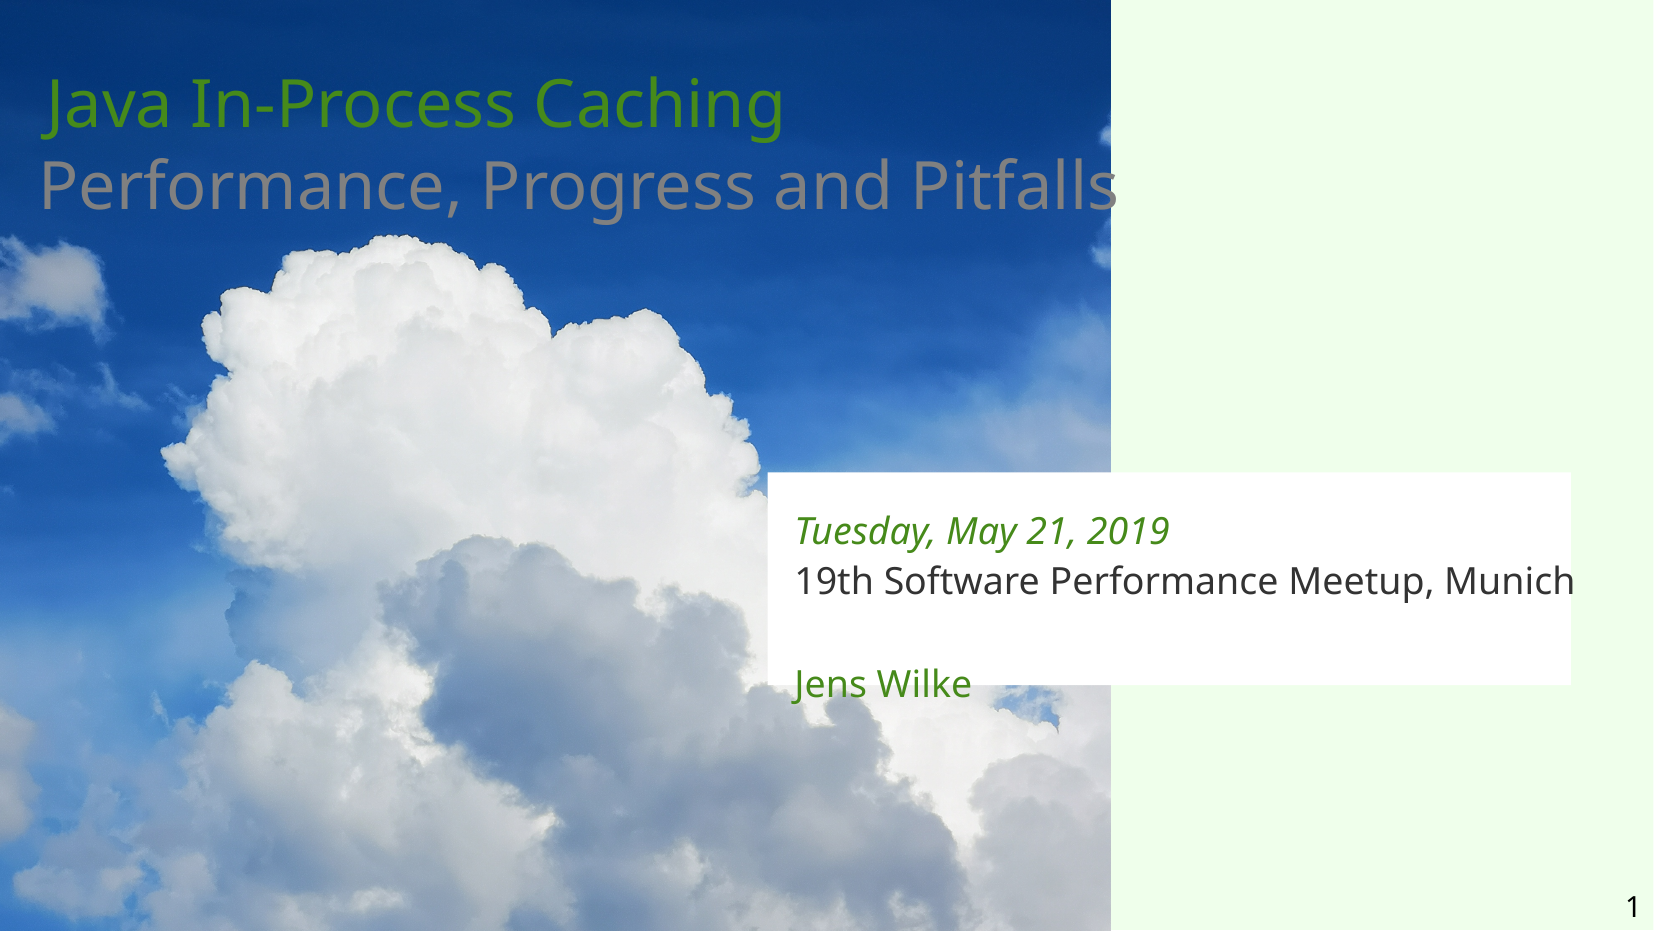

Java In-Process Caching
Performance, Progress and Pitfalls
Tuesday, May 21, 2019
19th Software Performance Meetup, Munich
Jens Wilke
1